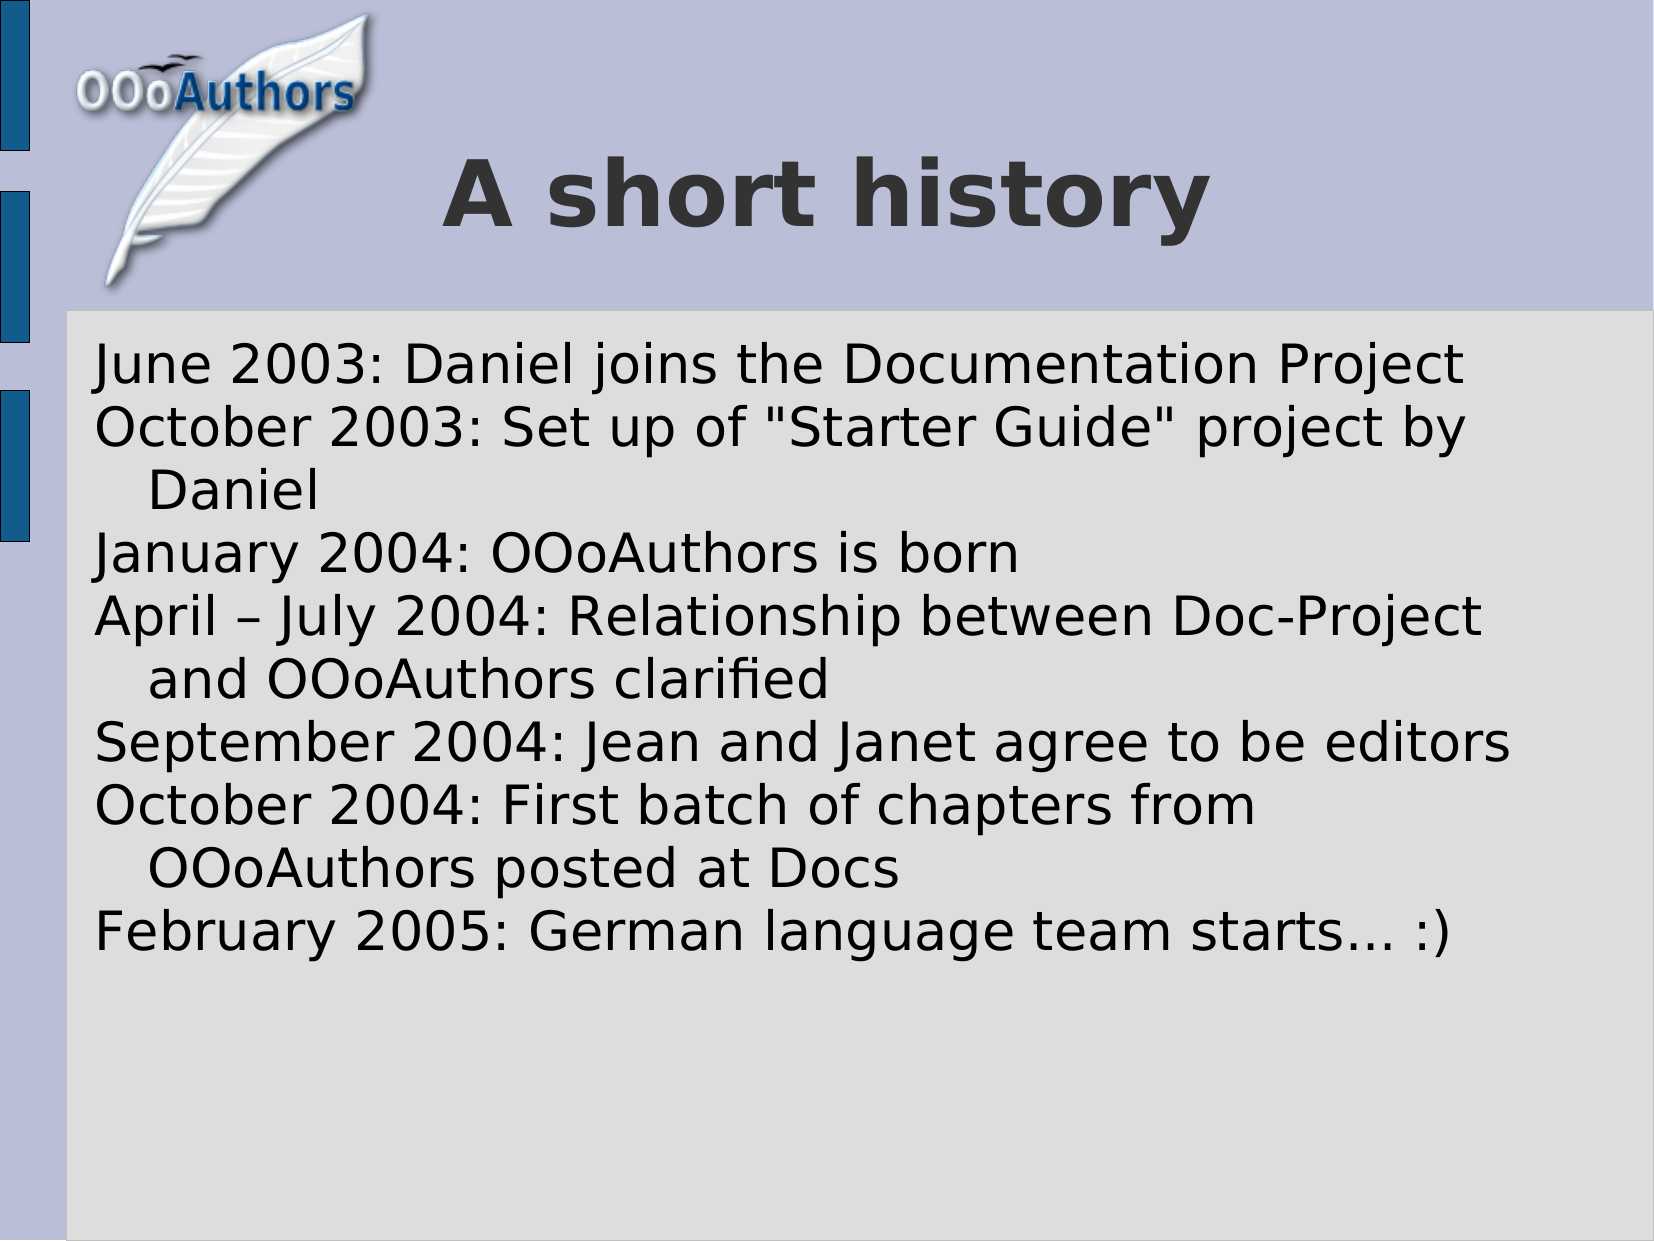

# A short history
June 2003: Daniel joins the Documentation Project
October 2003: Set up of "Starter Guide" project by Daniel
January 2004: OOoAuthors is born
April – July 2004: Relationship between Doc-Project and OOoAuthors clarified
September 2004: Jean and Janet agree to be editors
October 2004: First batch of chapters from OOoAuthors posted at Docs
February 2005: German language team starts... :)